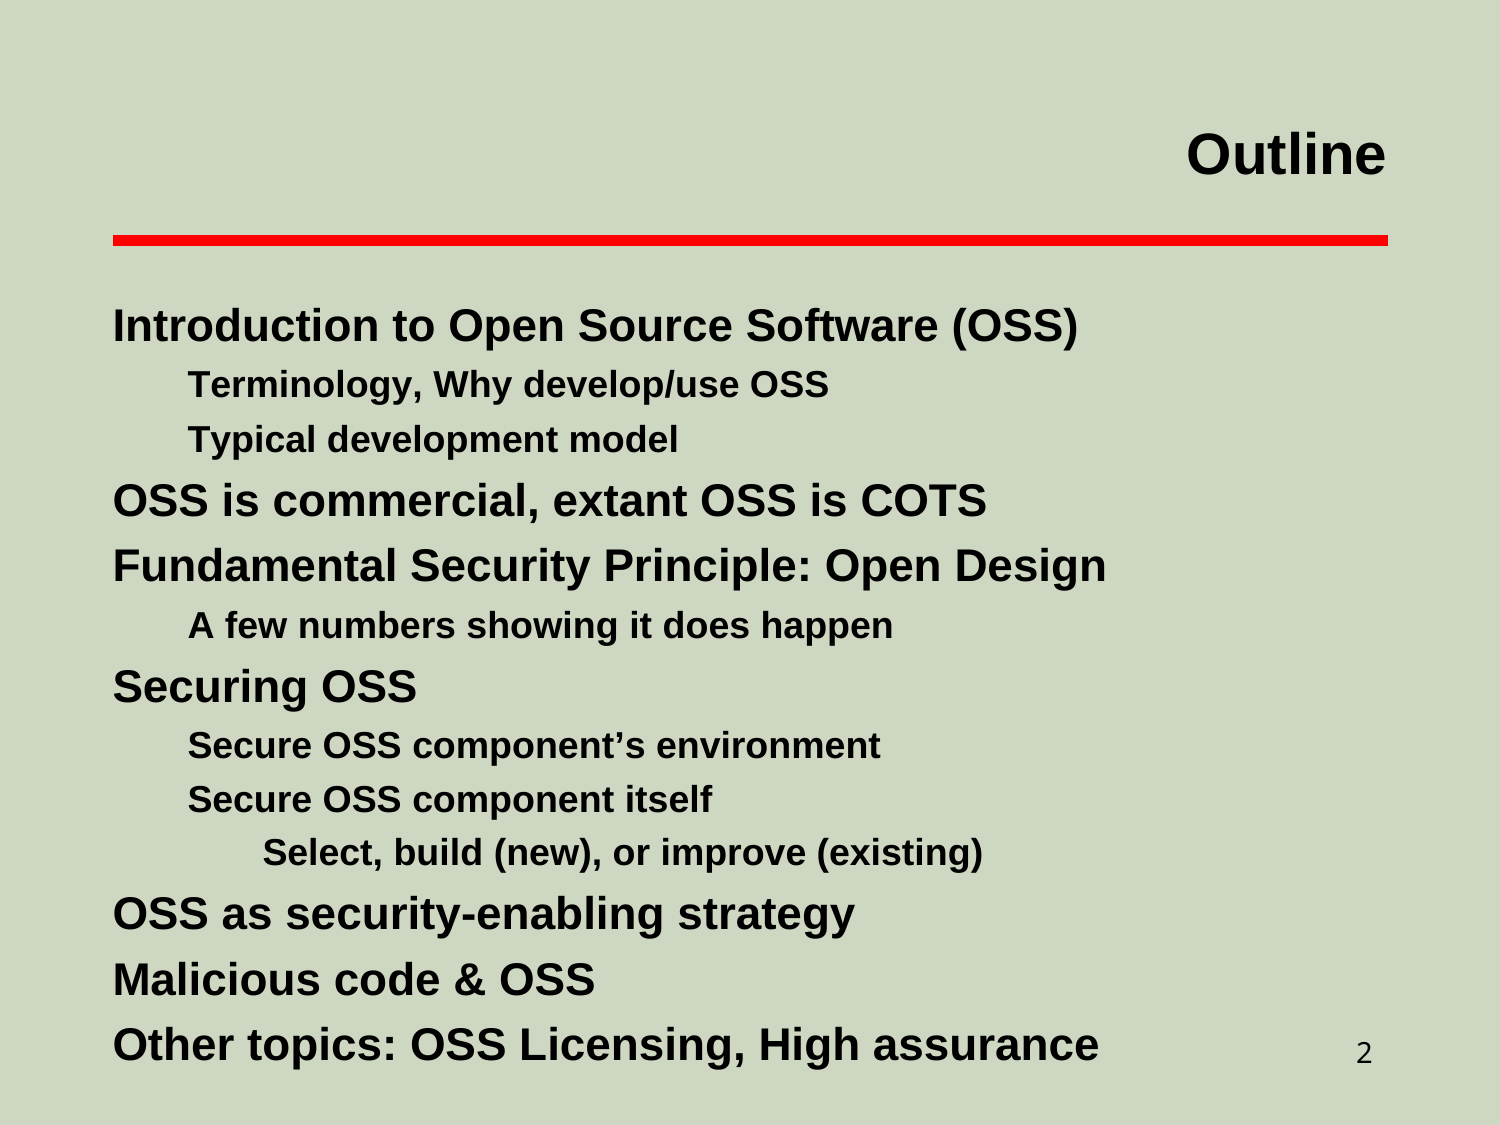

# Outline
Introduction to Open Source Software (OSS)
Terminology, Why develop/use OSS
Typical development model
OSS is commercial, extant OSS is COTS
Fundamental Security Principle: Open Design
A few numbers showing it does happen
Securing OSS
Secure OSS component’s environment
Secure OSS component itself
Select, build (new), or improve (existing)
OSS as security-enabling strategy
Malicious code & OSS
Other topics: OSS Licensing, High assurance